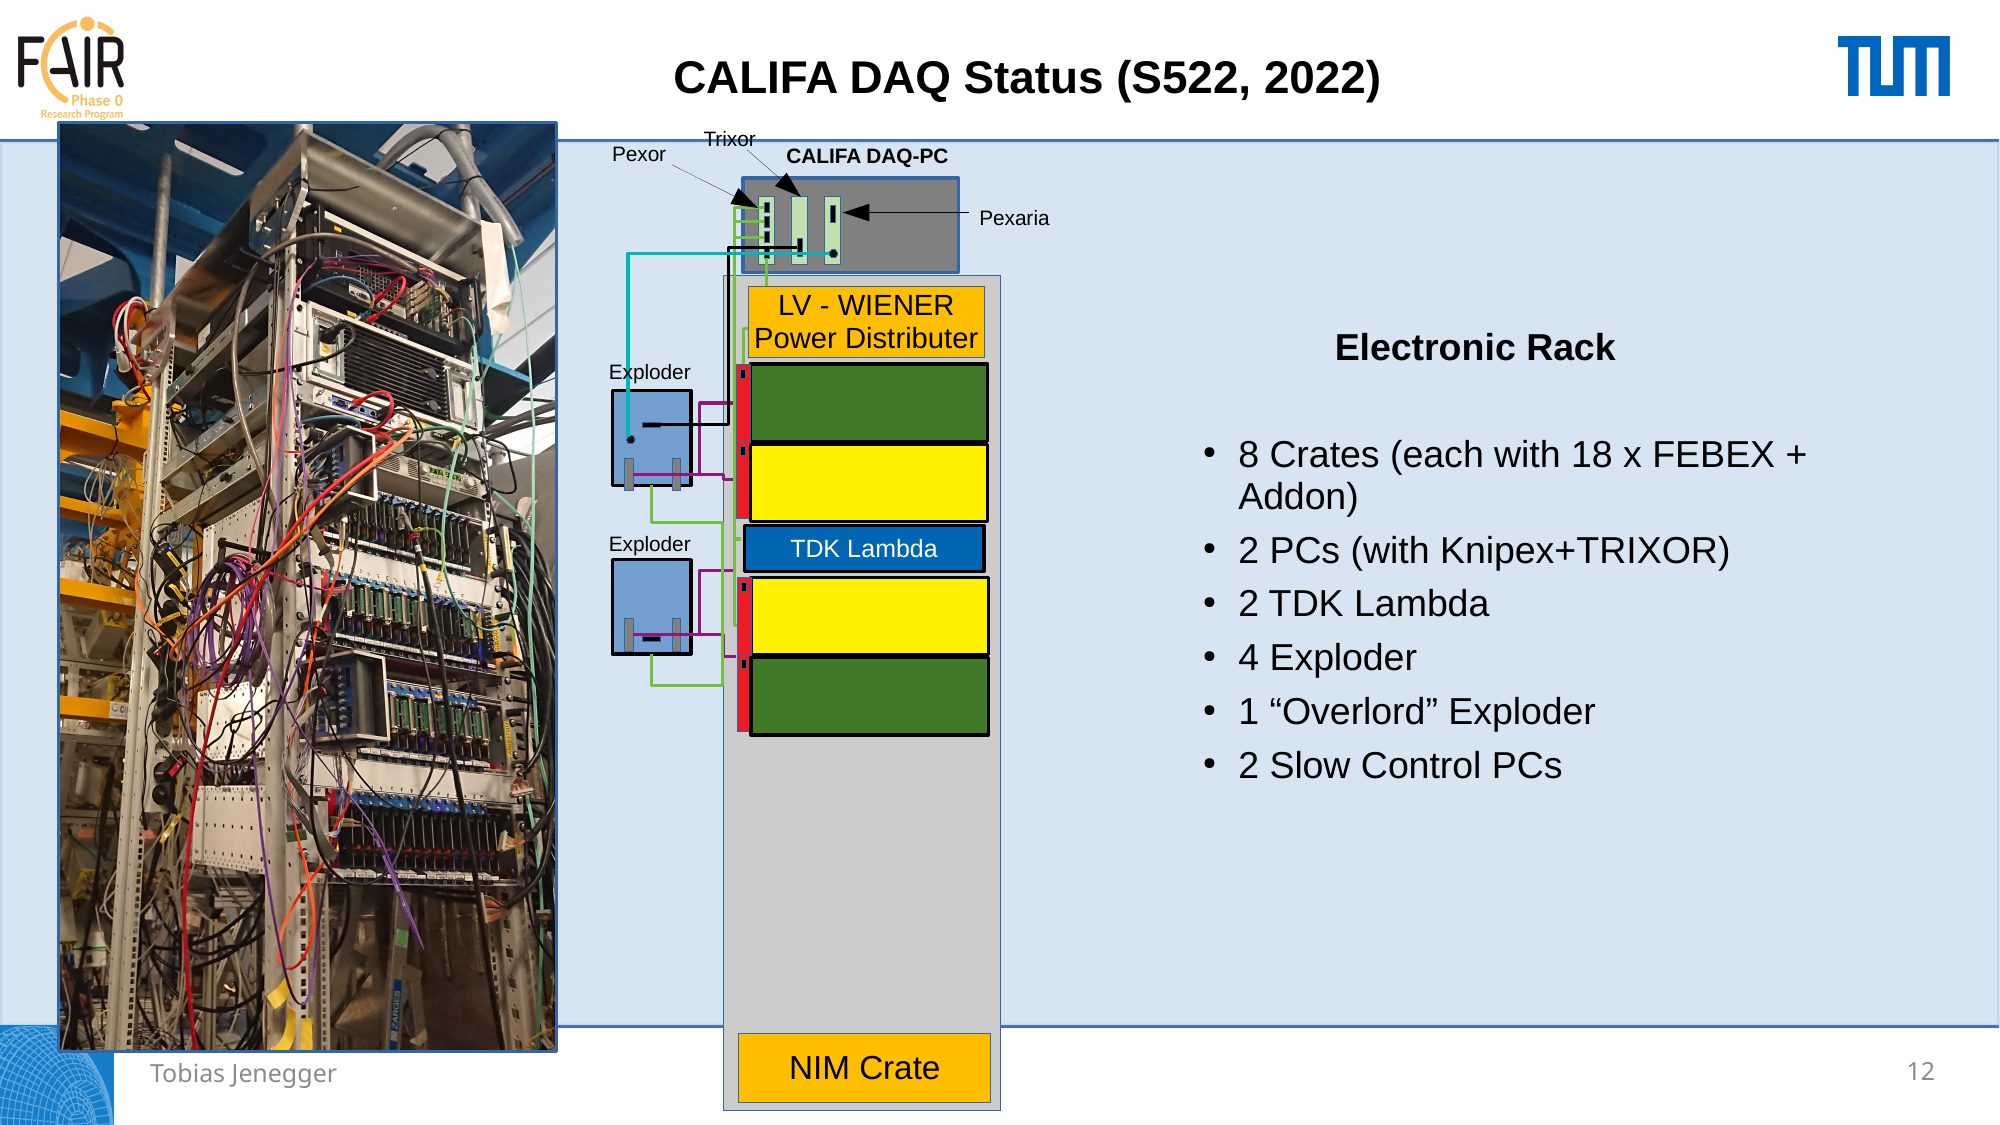

CALIFA DAQ Status (S522, 2022)
Trixor
Pexor
CALIFA DAQ-PC
LV - WIENER
Power Distributer
Exploder
Exploder
TDK Lambda
NIM Crate
Pexaria
Electronic Rack
8 Crates (each with 18 x FEBEX + Addon)
2 PCs (with Knipex+TRIXOR)
2 TDK Lambda
4 Exploder
1 “Overlord” Exploder
2 Slow Control PCs
12